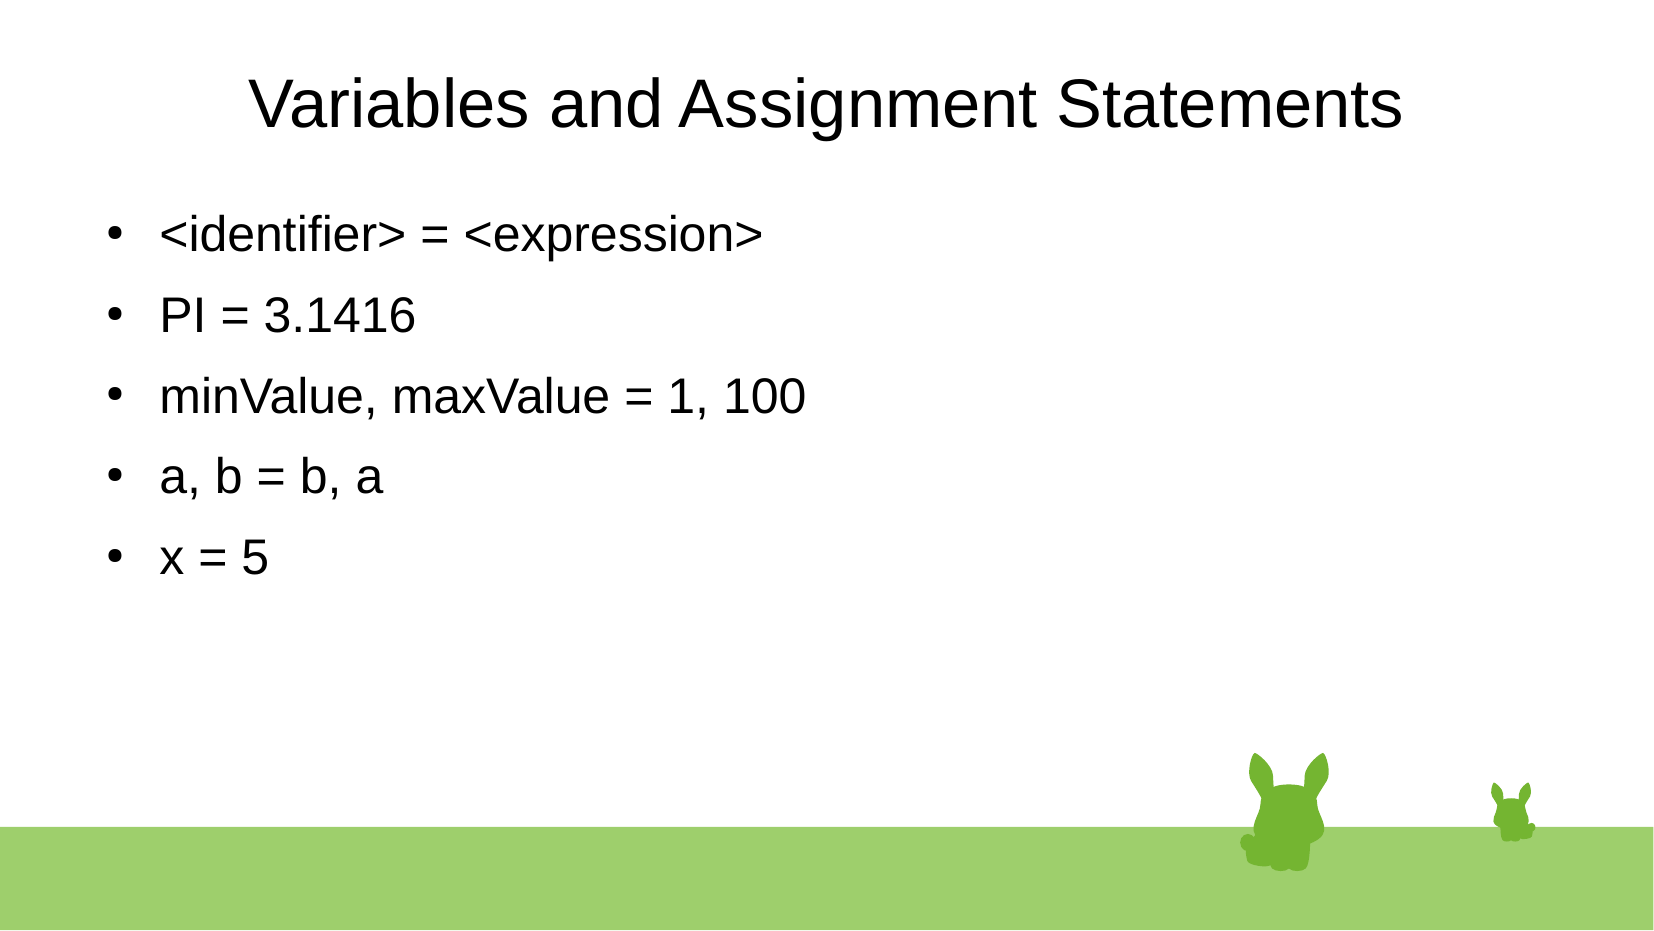

# Variables and Assignment Statements
<identifier> = <expression>
PI = 3.1416
minValue, maxValue = 1, 100
a, b = b, a
x = 5